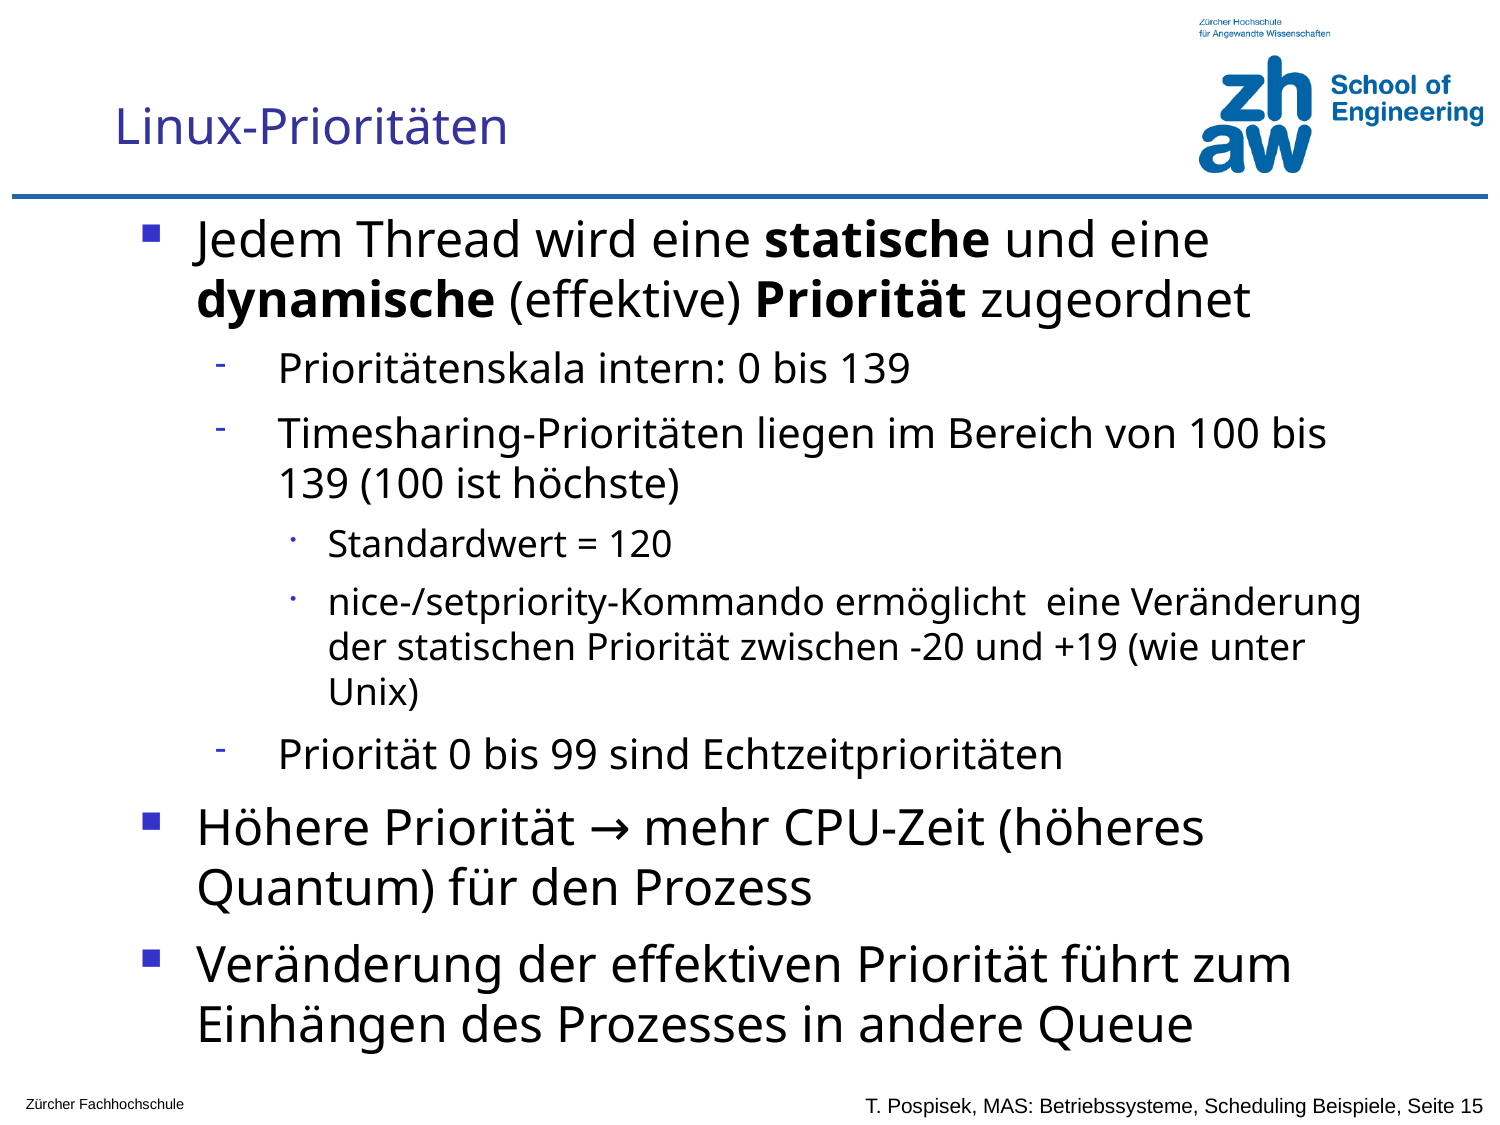

# Linux-Prioritäten
Jedem Thread wird eine statische und eine dynamische (effektive) Priorität zugeordnet
Prioritätenskala intern: 0 bis 139
Timesharing-Prioritäten liegen im Bereich von 100 bis 139 (100 ist höchste)
Standardwert = 120
nice-/setpriority-Kommando ermöglicht eine Veränderung der statischen Priorität zwischen -20 und +19 (wie unter Unix)
Priorität 0 bis 99 sind Echtzeitprioritäten
Höhere Priorität → mehr CPU-Zeit (höheres Quantum) für den Prozess
Veränderung der effektiven Priorität führt zum Einhängen des Prozesses in andere Queue